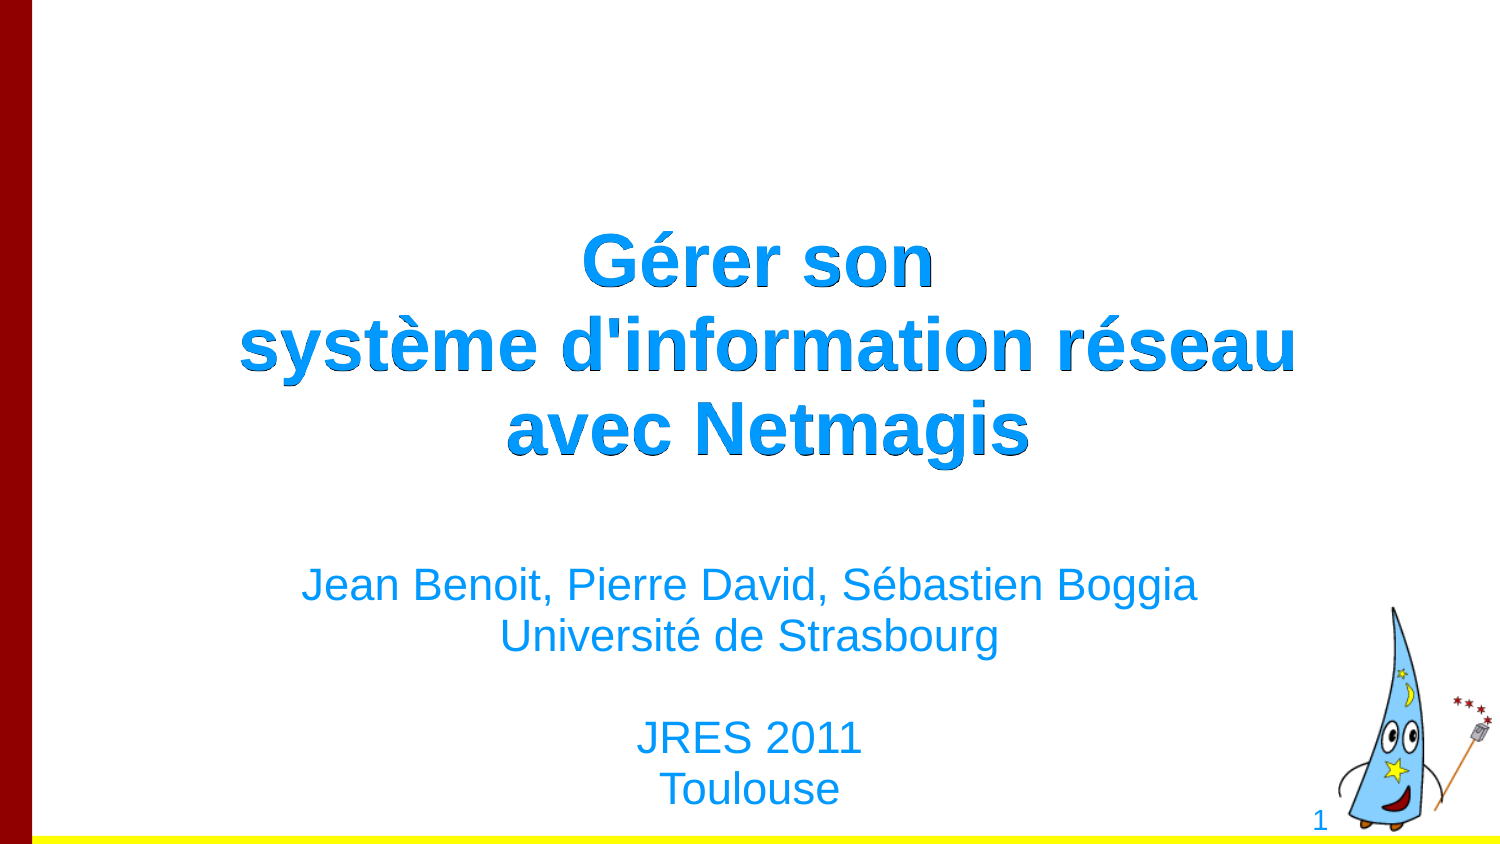

# Gérer son système d'information réseau avec Netmagis
Jean Benoit, Pierre David, Sébastien Boggia
Université de Strasbourg
JRES 2011
Toulouse
1